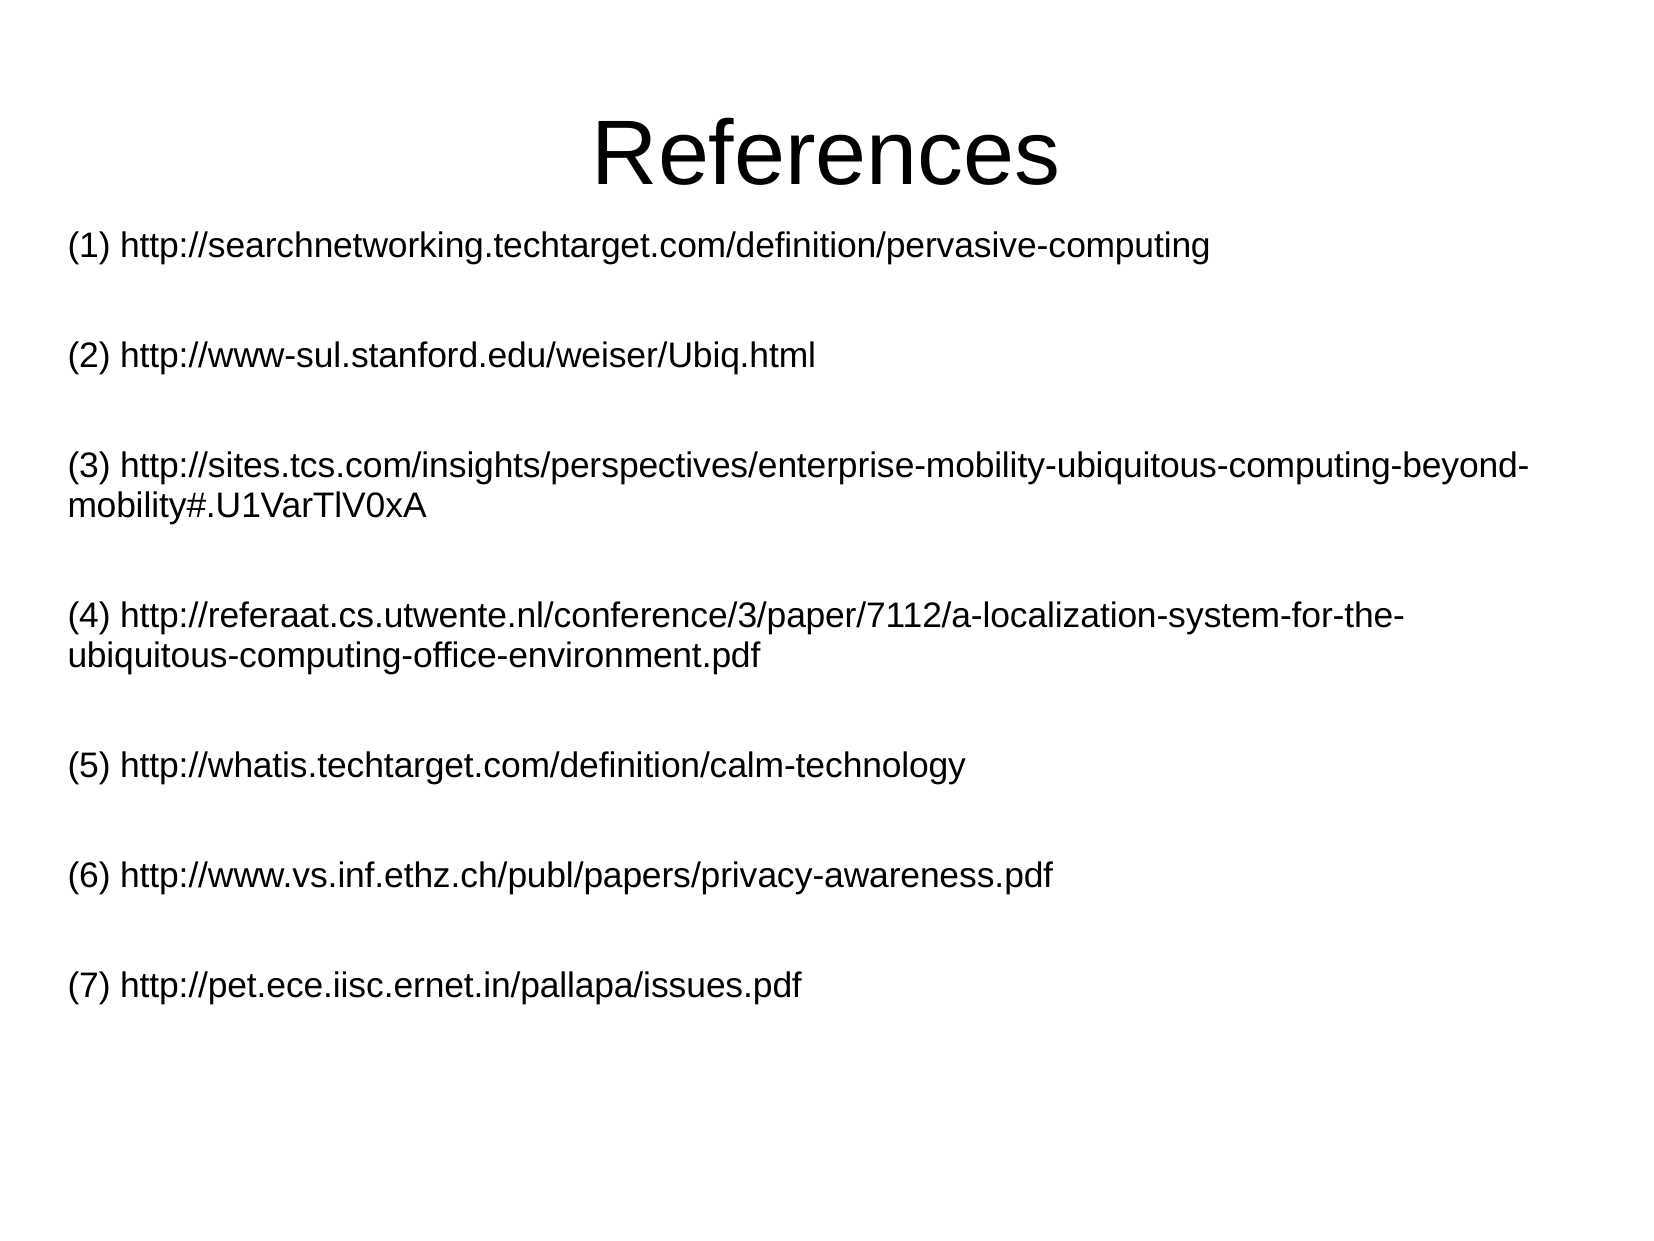

# References
(1) http://searchnetworking.techtarget.com/definition/pervasive-computing
(2) http://www-sul.stanford.edu/weiser/Ubiq.html
(3) http://sites.tcs.com/insights/perspectives/enterprise-mobility-ubiquitous-computing-beyond-mobility#.U1VarTlV0xA
(4) http://referaat.cs.utwente.nl/conference/3/paper/7112/a-localization-system-for-the-ubiquitous-computing-office-environment.pdf
(5) http://whatis.techtarget.com/definition/calm-technology
(6) http://www.vs.inf.ethz.ch/publ/papers/privacy-awareness.pdf
(7) http://pet.ece.iisc.ernet.in/pallapa/issues.pdf